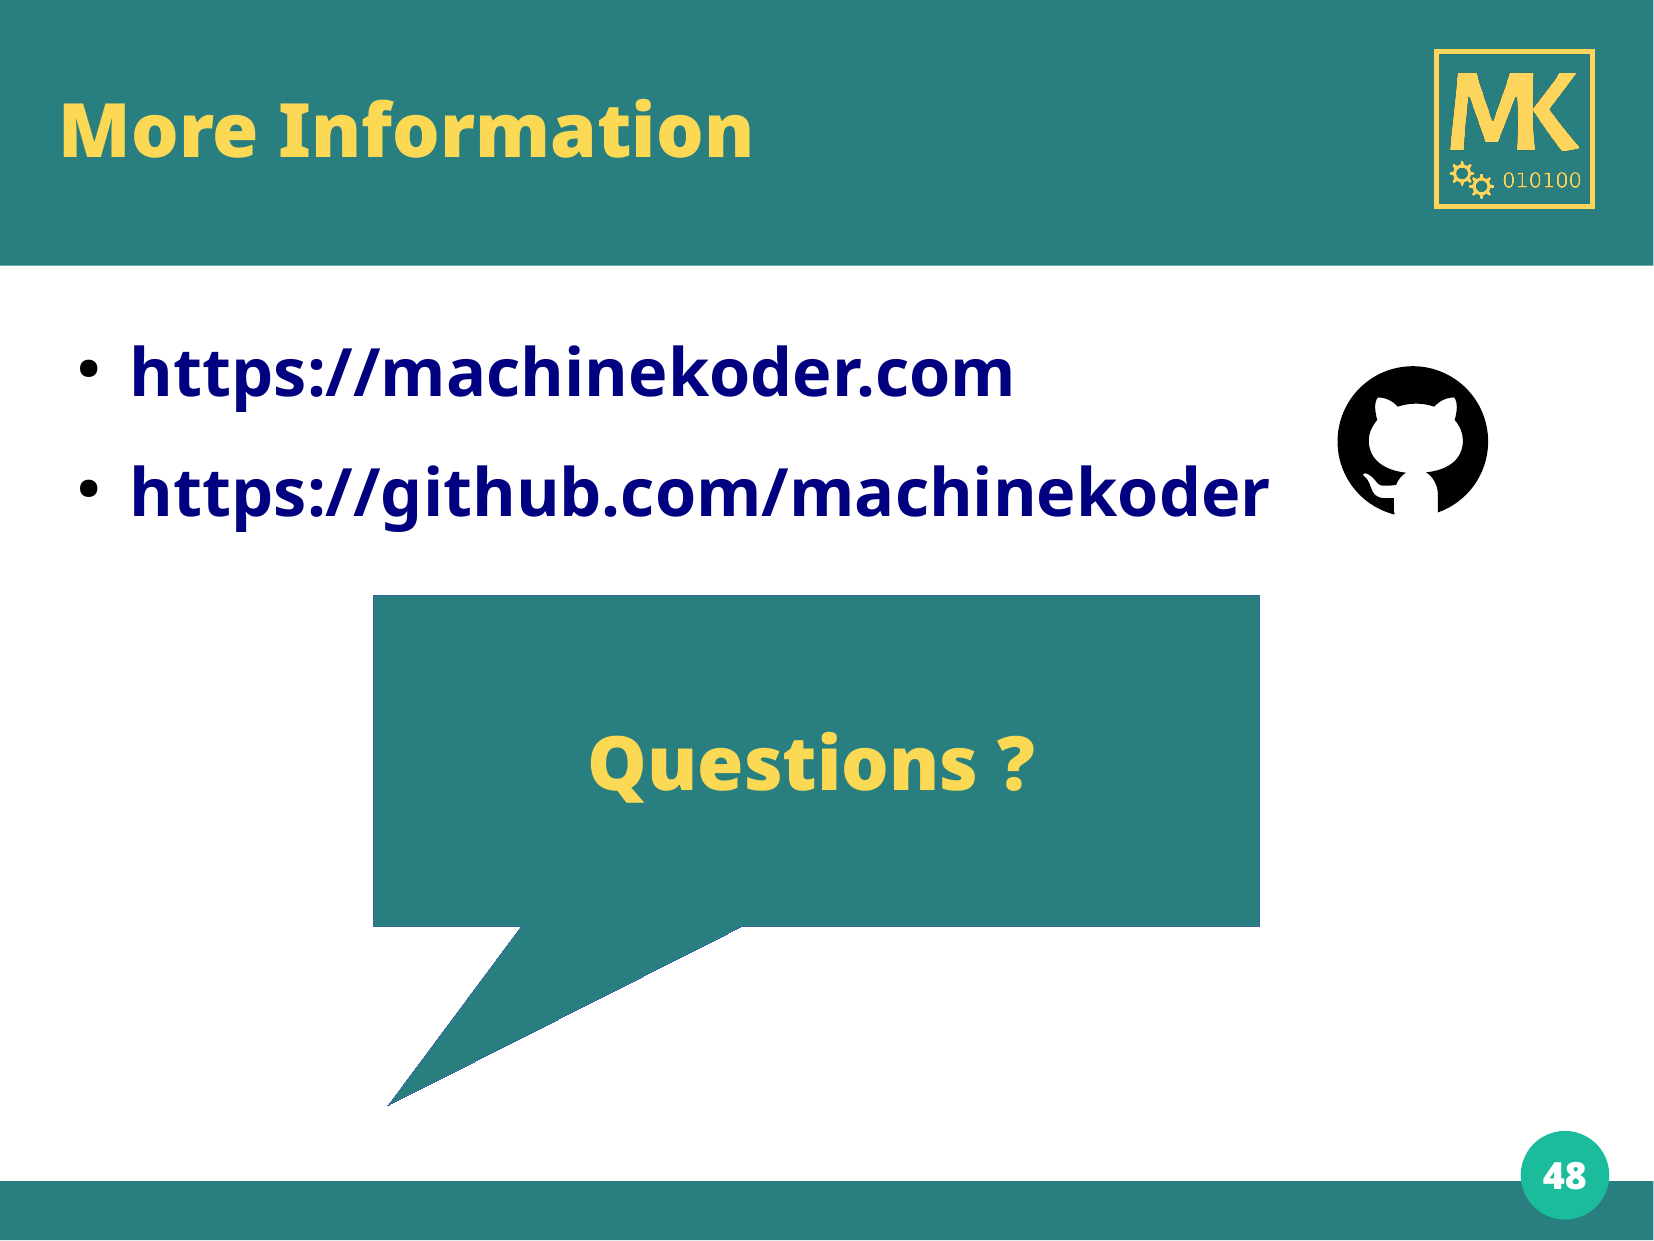

# More Information
https://machinekoder.com
https://github.com/machinekoder
Questions ?
48